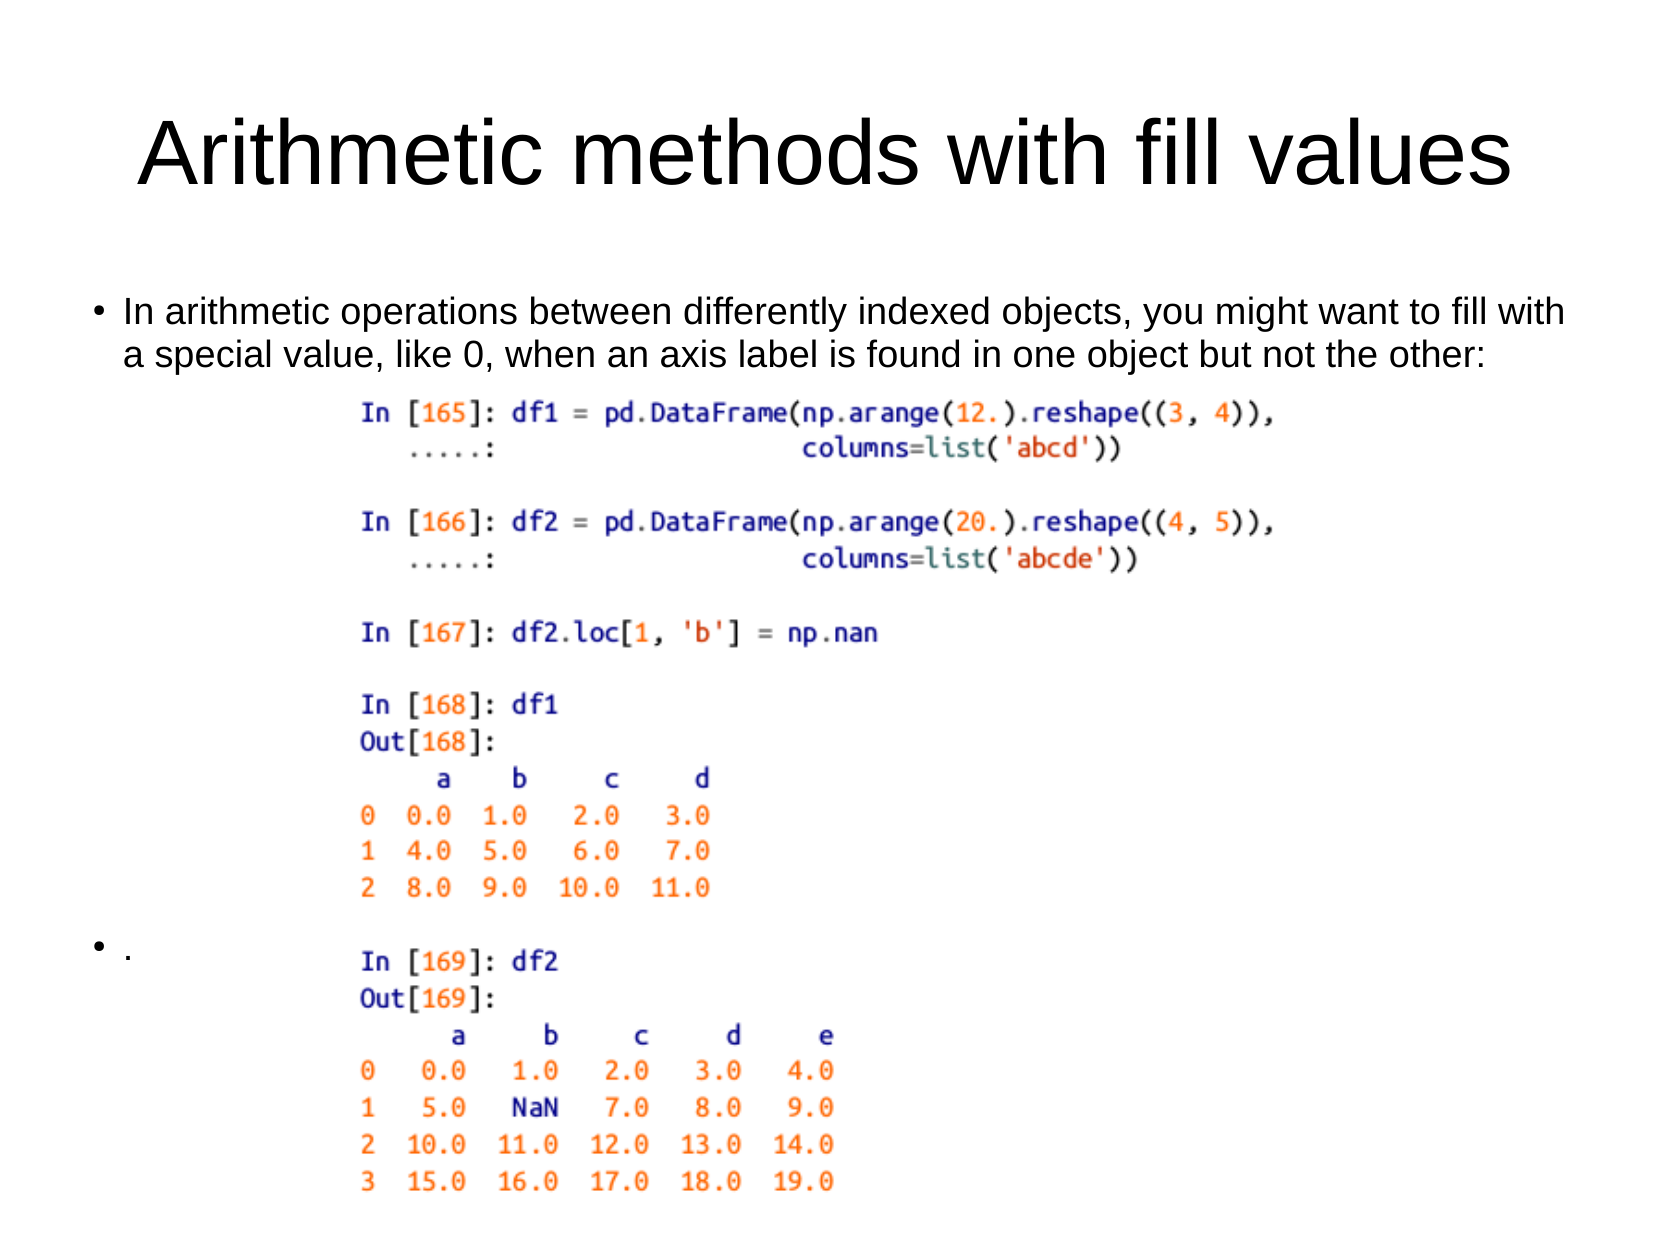

# Arithmetic methods with fill values
In arithmetic operations between differently indexed objects, you might want to fill with a special value, like 0, when an axis label is found in one object but not the other:
.